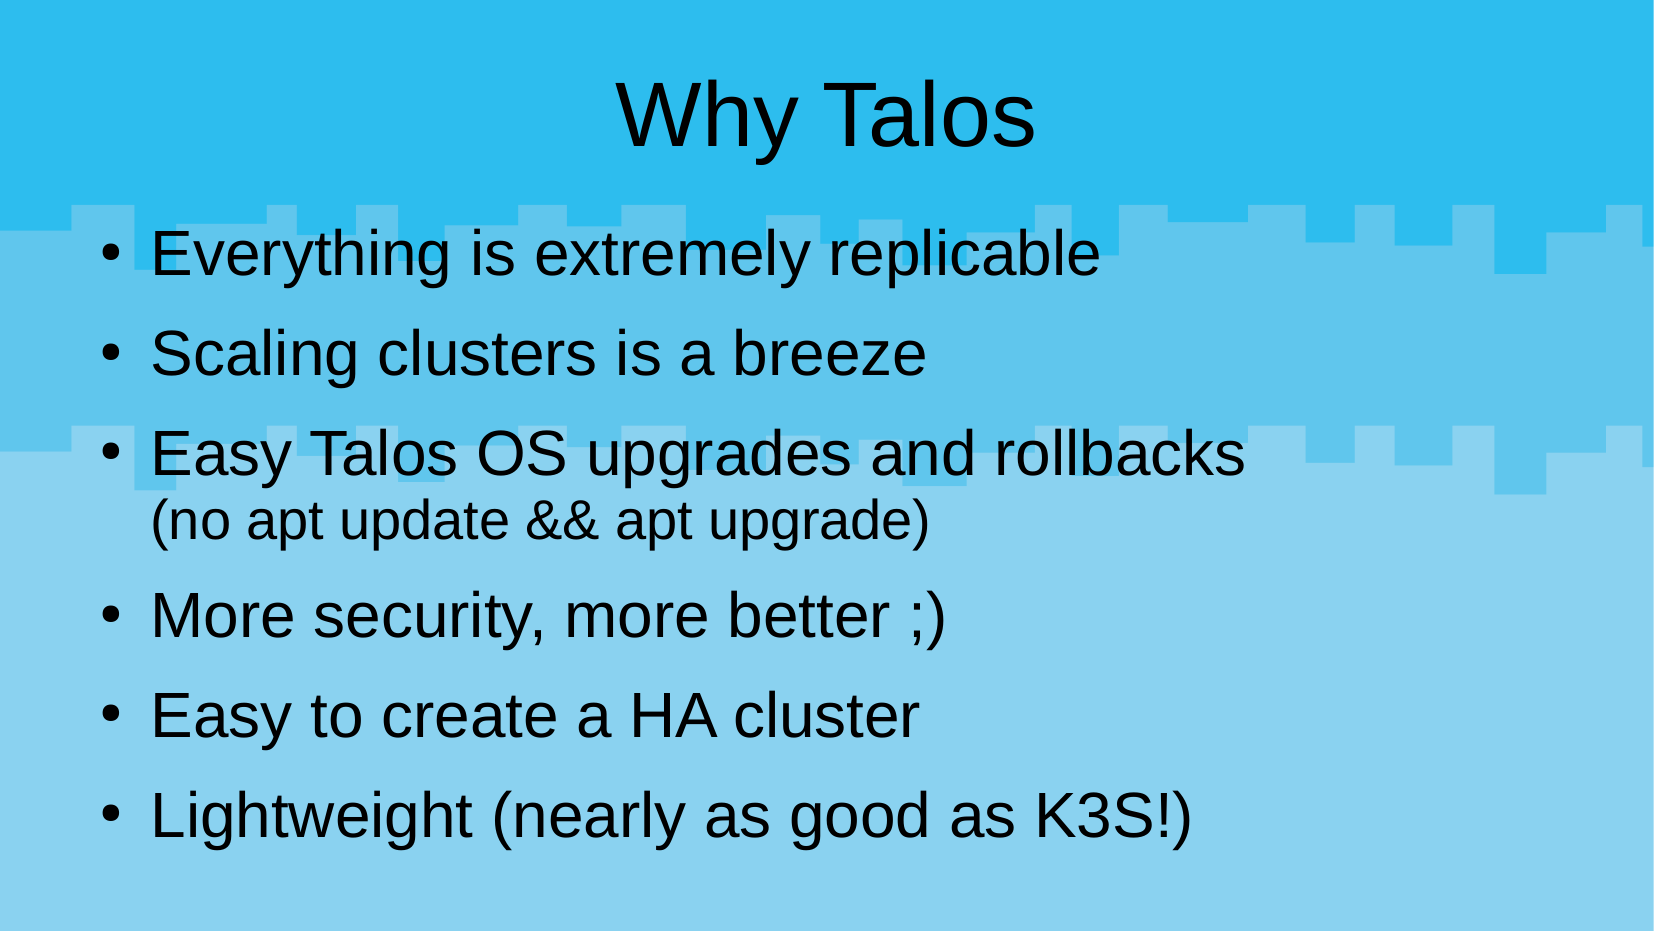

# Why Talos
Everything is extremely replicable
Scaling clusters is a breeze
Easy Talos OS upgrades and rollbacks
(no apt update && apt upgrade)
More security, more better ;)
Easy to create a HA cluster
Lightweight (nearly as good as K3S!)